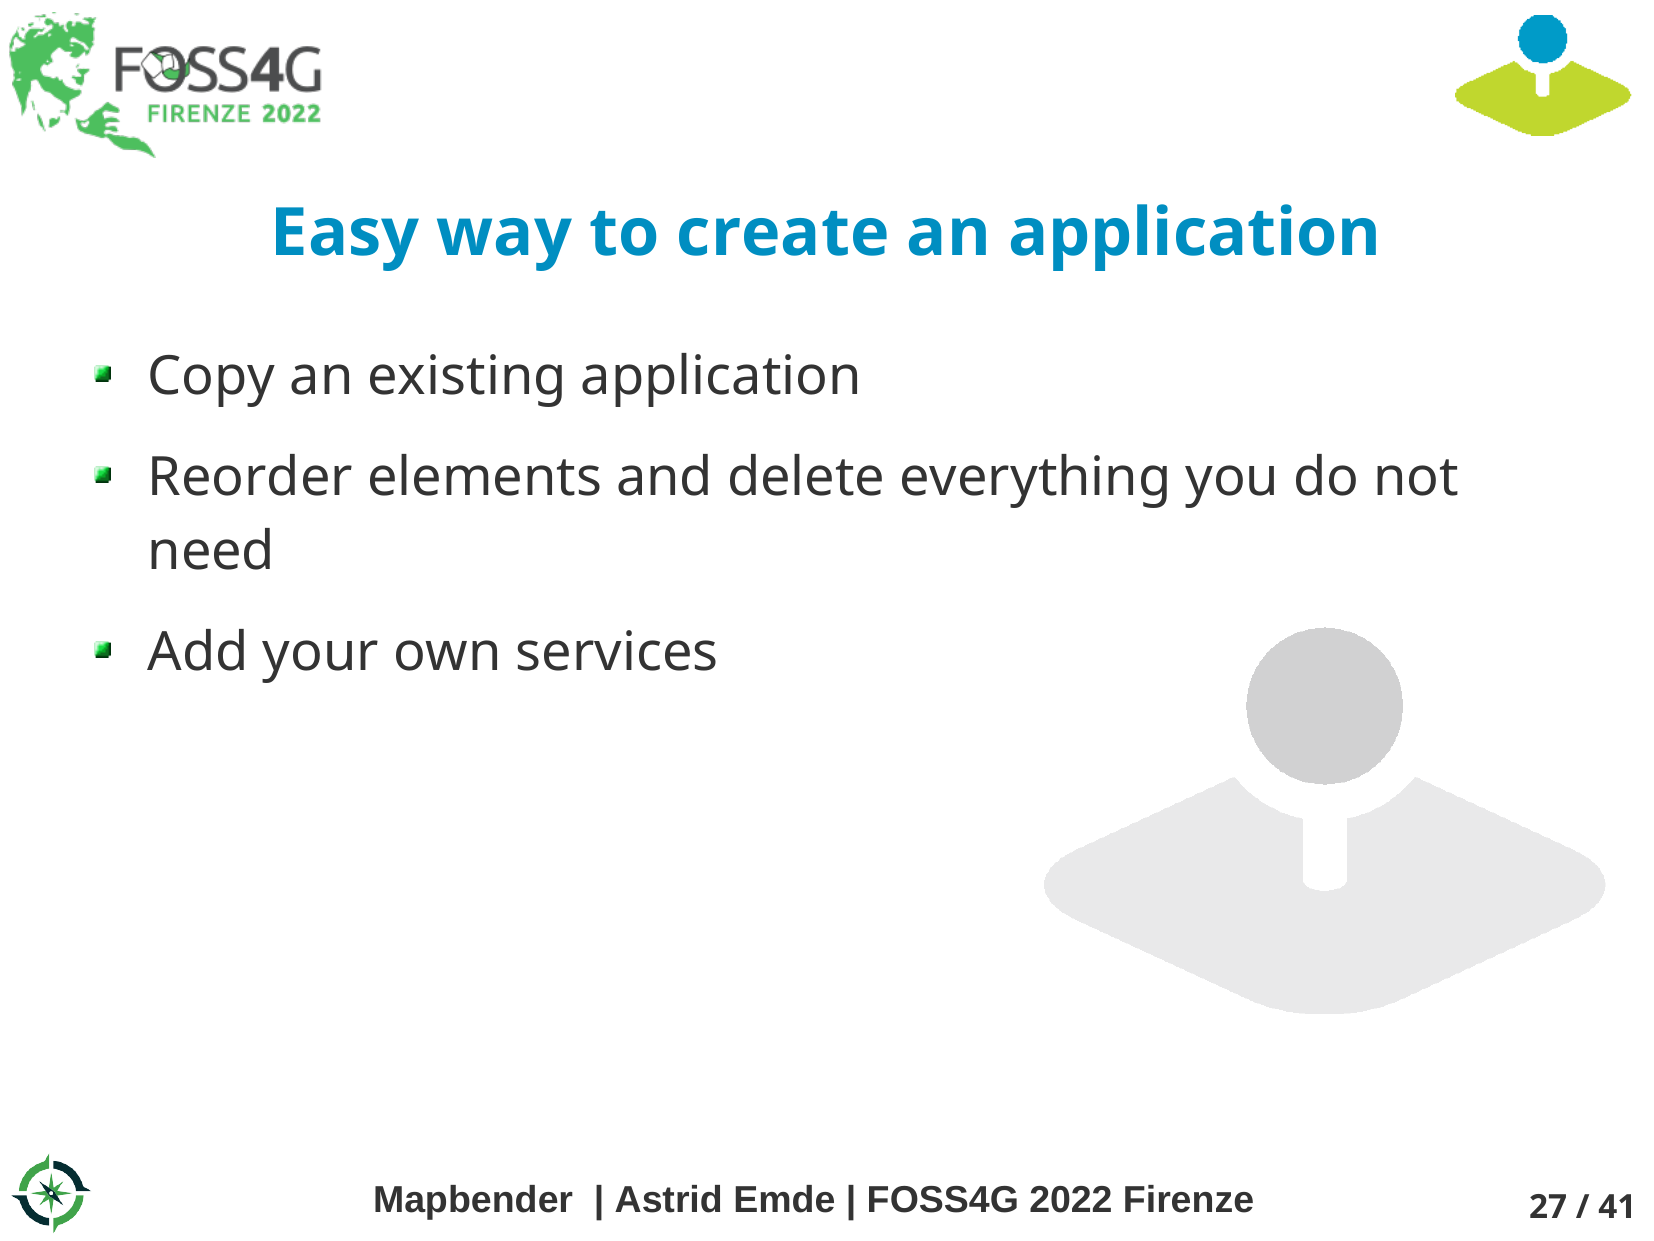

# Easy way to create an application
Copy an existing application
Reorder elements and delete everything you do not need
Add your own services